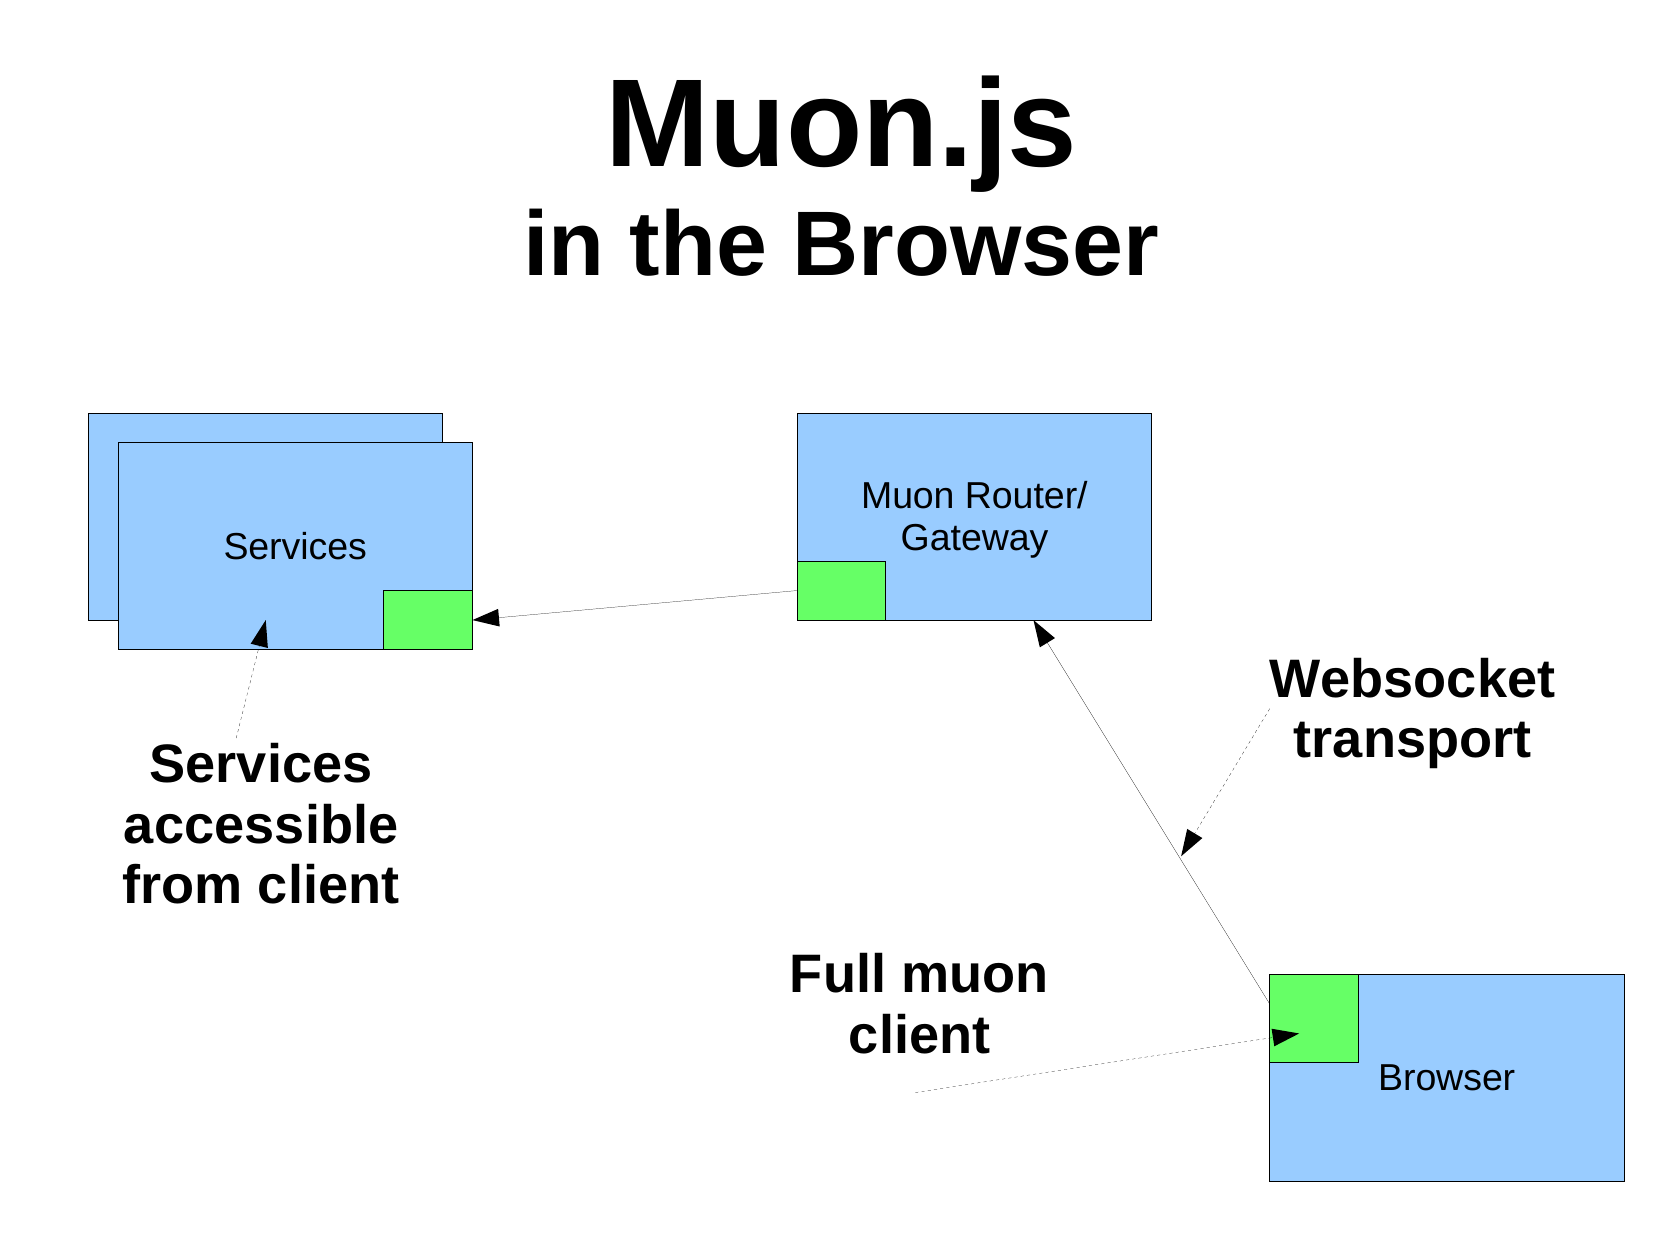

# Muon.js in the Browser
Make Order
Muon Router/
Gateway
Services
Websocket
transport
Services accessible from client
Full muon client
Browser